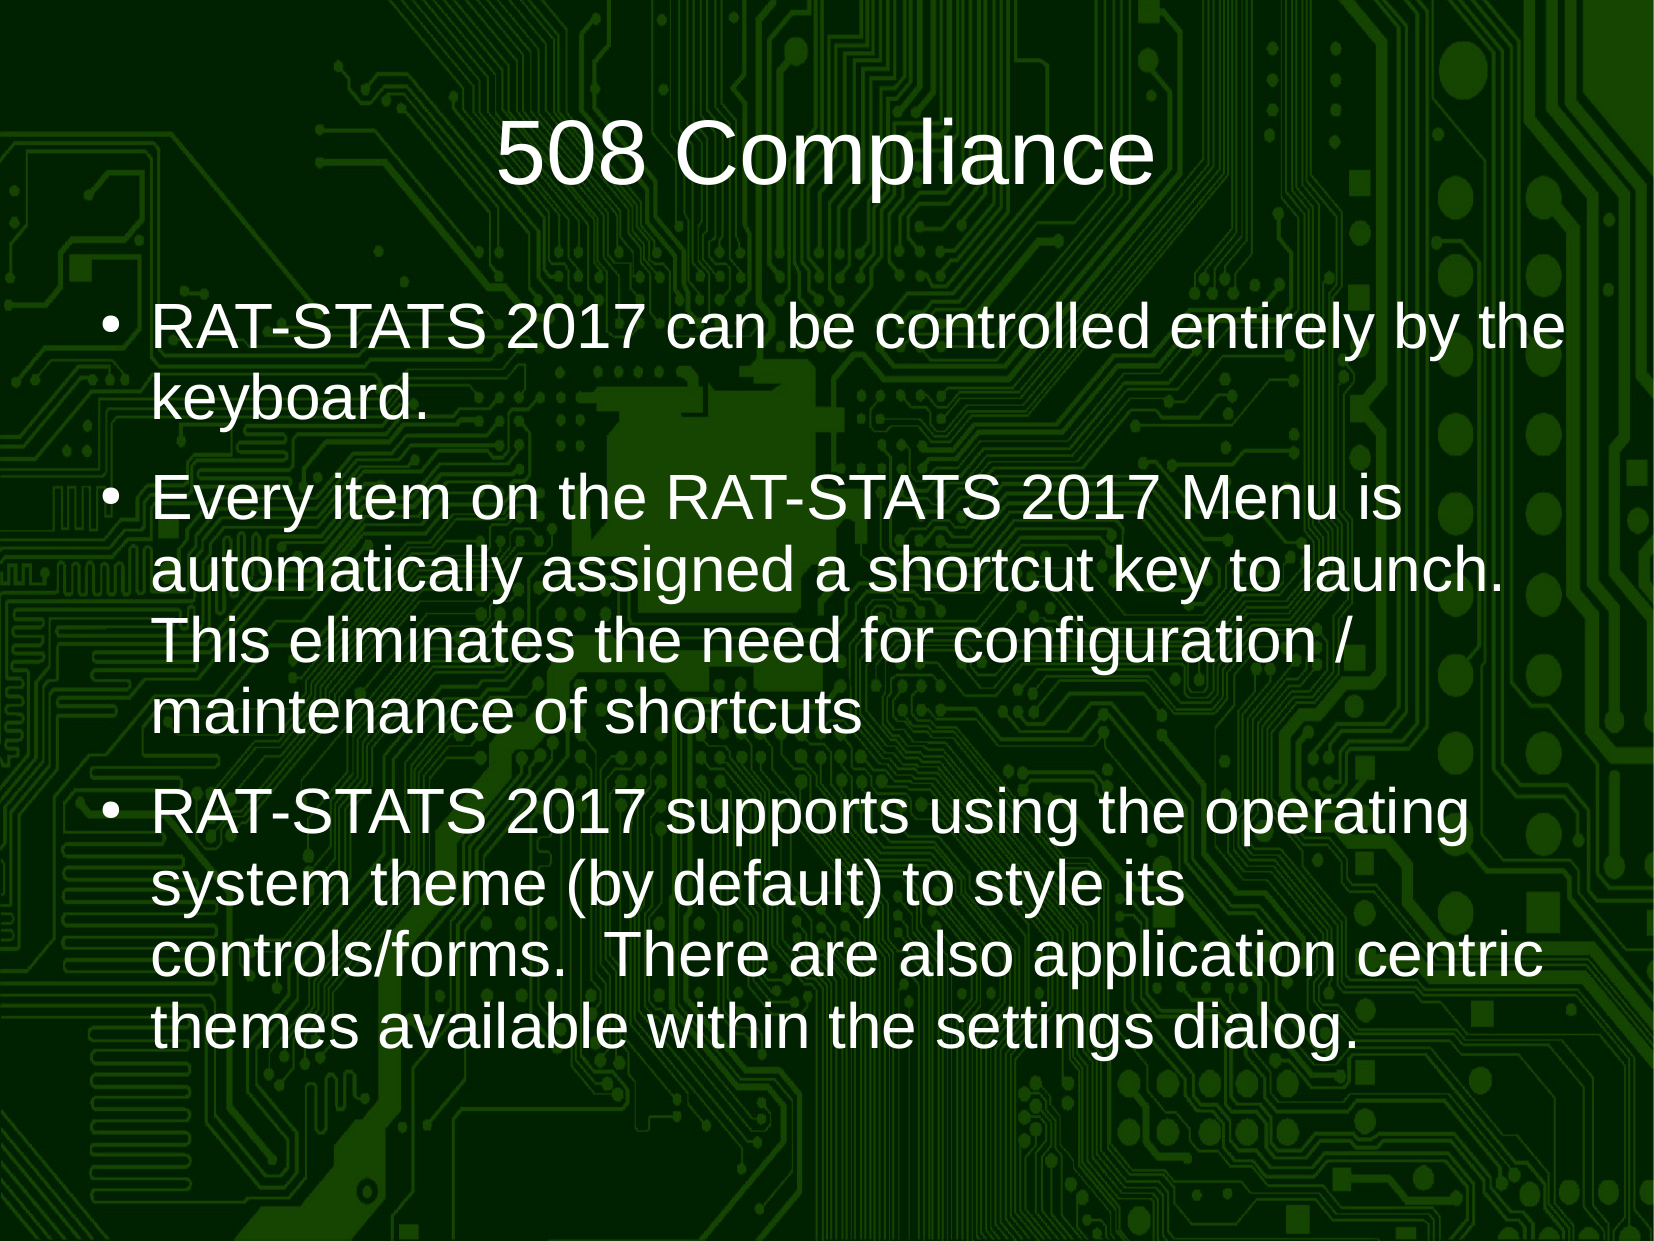

# 508 Compliance
RAT-STATS 2017 can be controlled entirely by the keyboard.
Every item on the RAT-STATS 2017 Menu is automatically assigned a shortcut key to launch. This eliminates the need for configuration / maintenance of shortcuts
RAT-STATS 2017 supports using the operating system theme (by default) to style its controls/forms. There are also application centric themes available within the settings dialog.